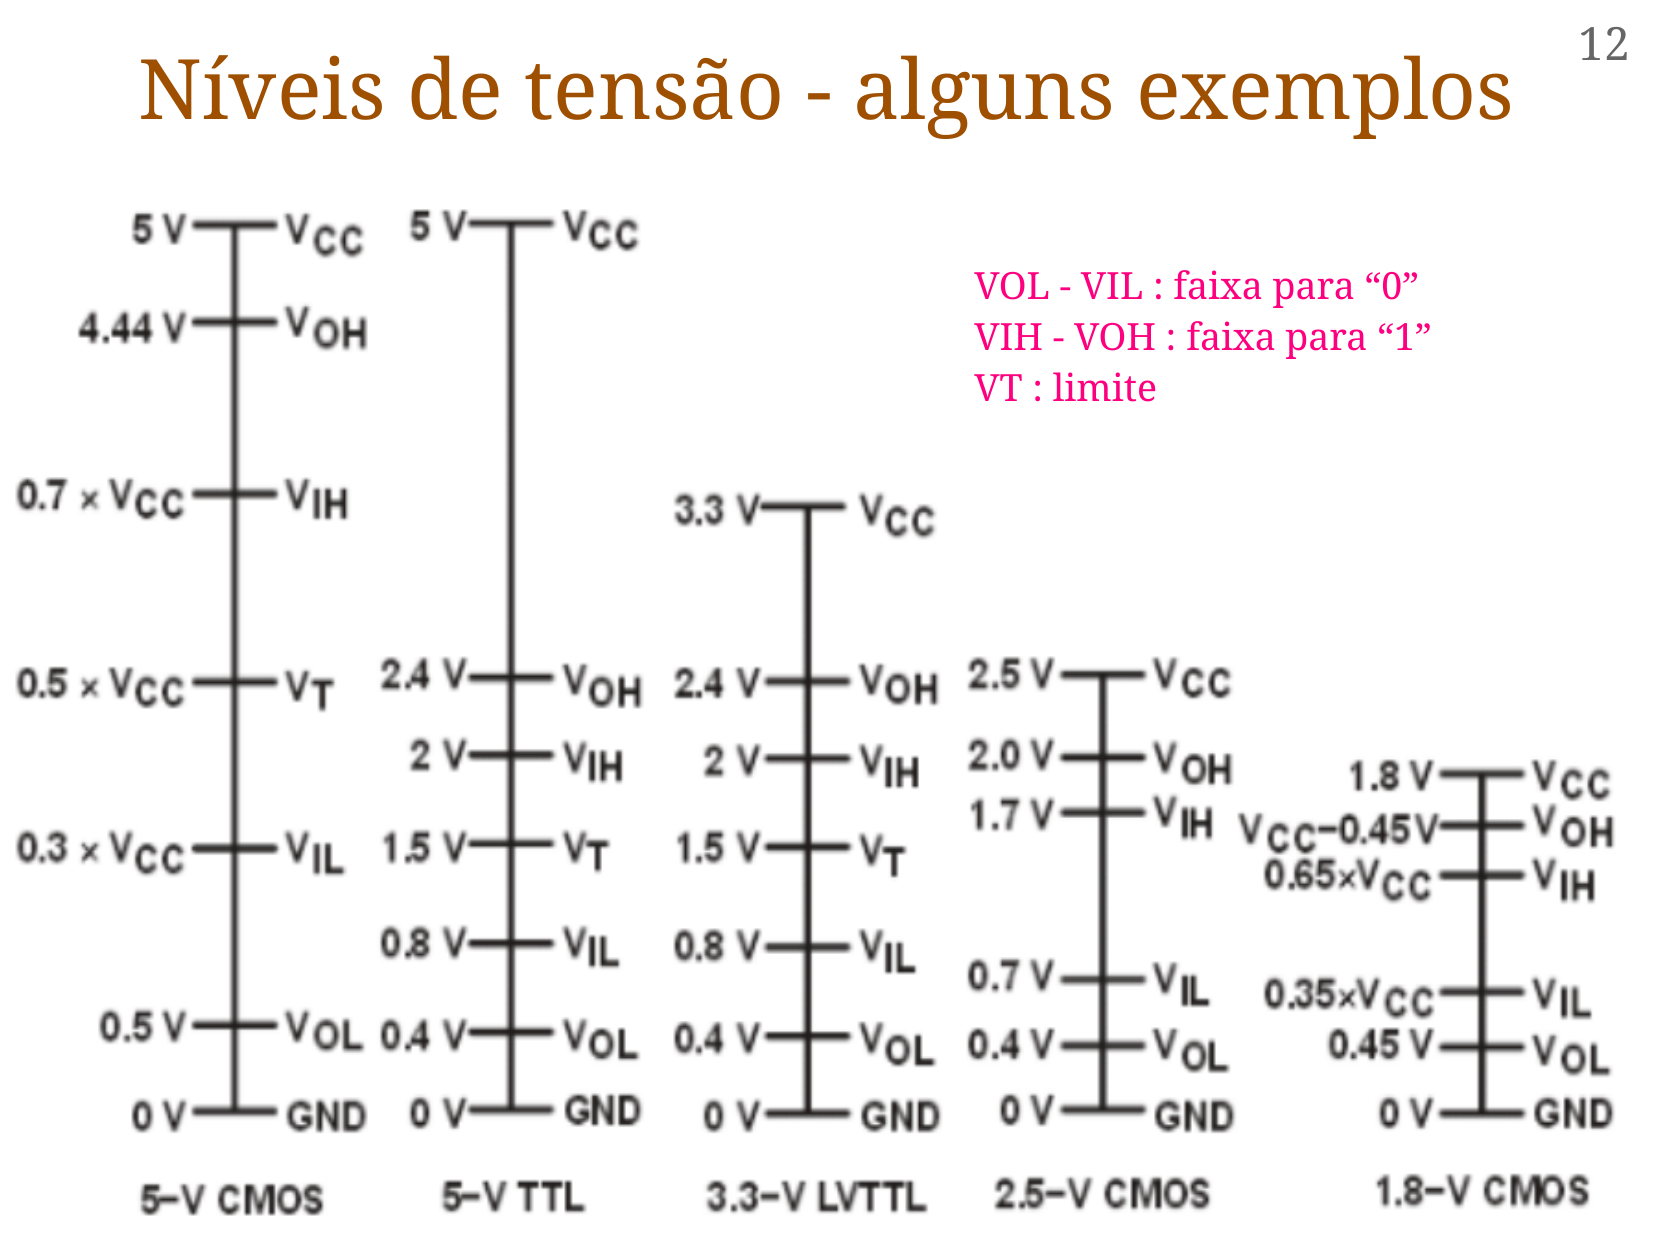

12
# Níveis de tensão - alguns exemplos
VOL - VIL : faixa para “0”
VIH - VOH : faixa para “1”
VT : limite